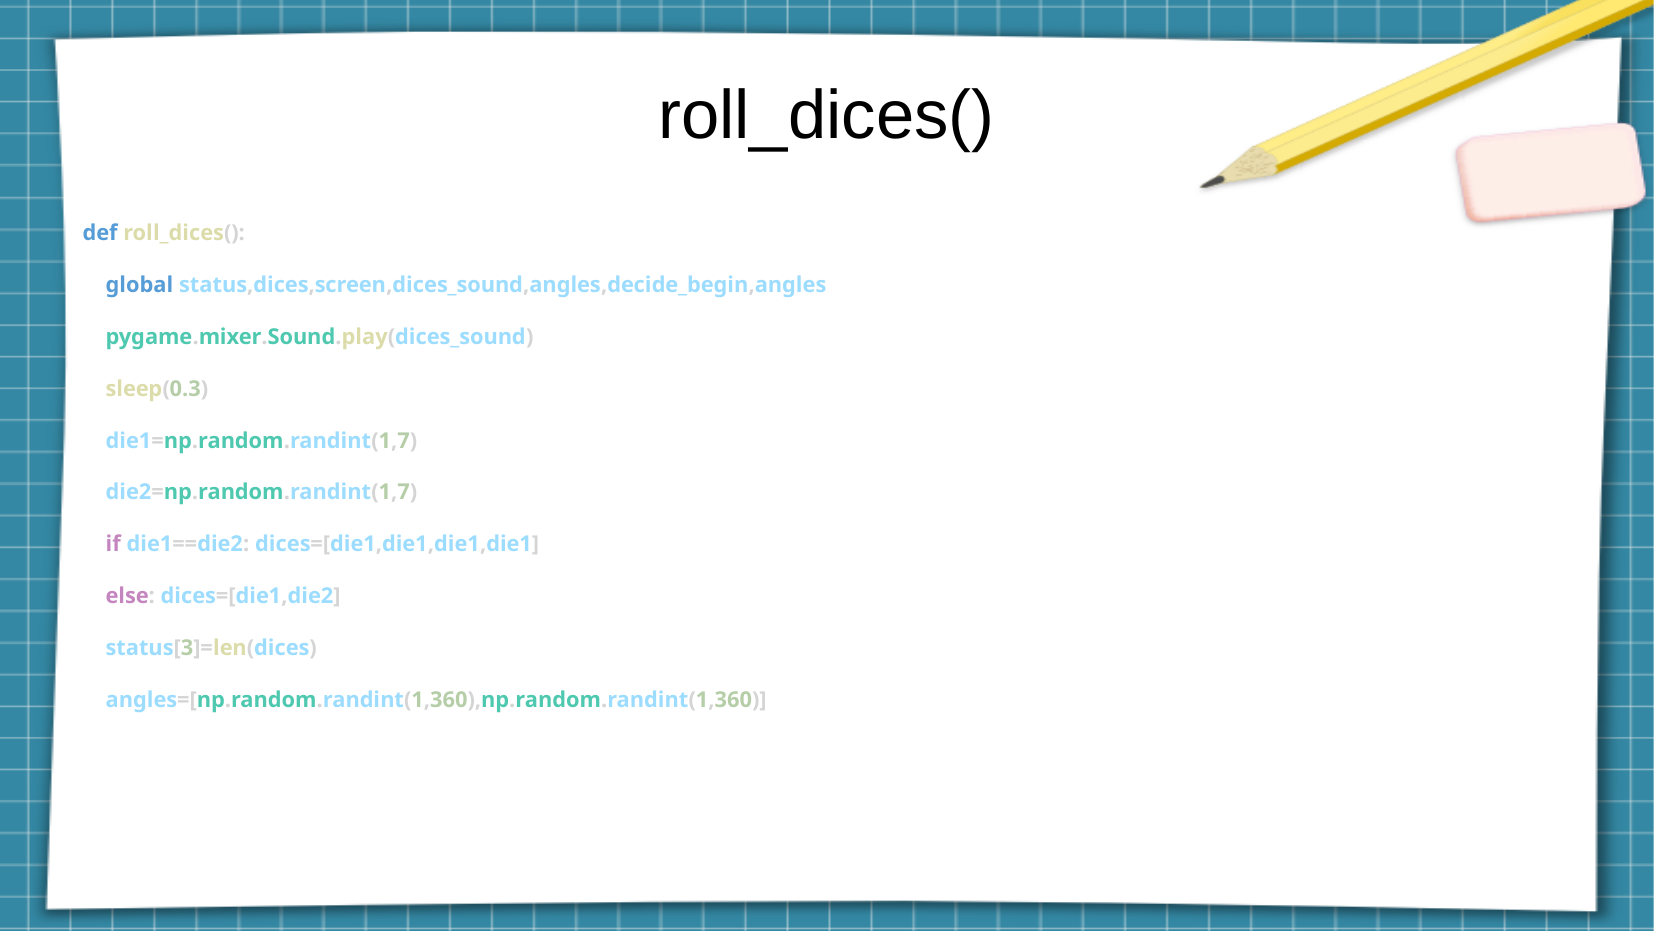

# roll_dices()
def roll_dices():
 global status,dices,screen,dices_sound,angles,decide_begin,angles
 pygame.mixer.Sound.play(dices_sound)
 sleep(0.3)
 die1=np.random.randint(1,7)
 die2=np.random.randint(1,7)
 if die1==die2: dices=[die1,die1,die1,die1]
 else: dices=[die1,die2]
 status[3]=len(dices)
 angles=[np.random.randint(1,360),np.random.randint(1,360)]